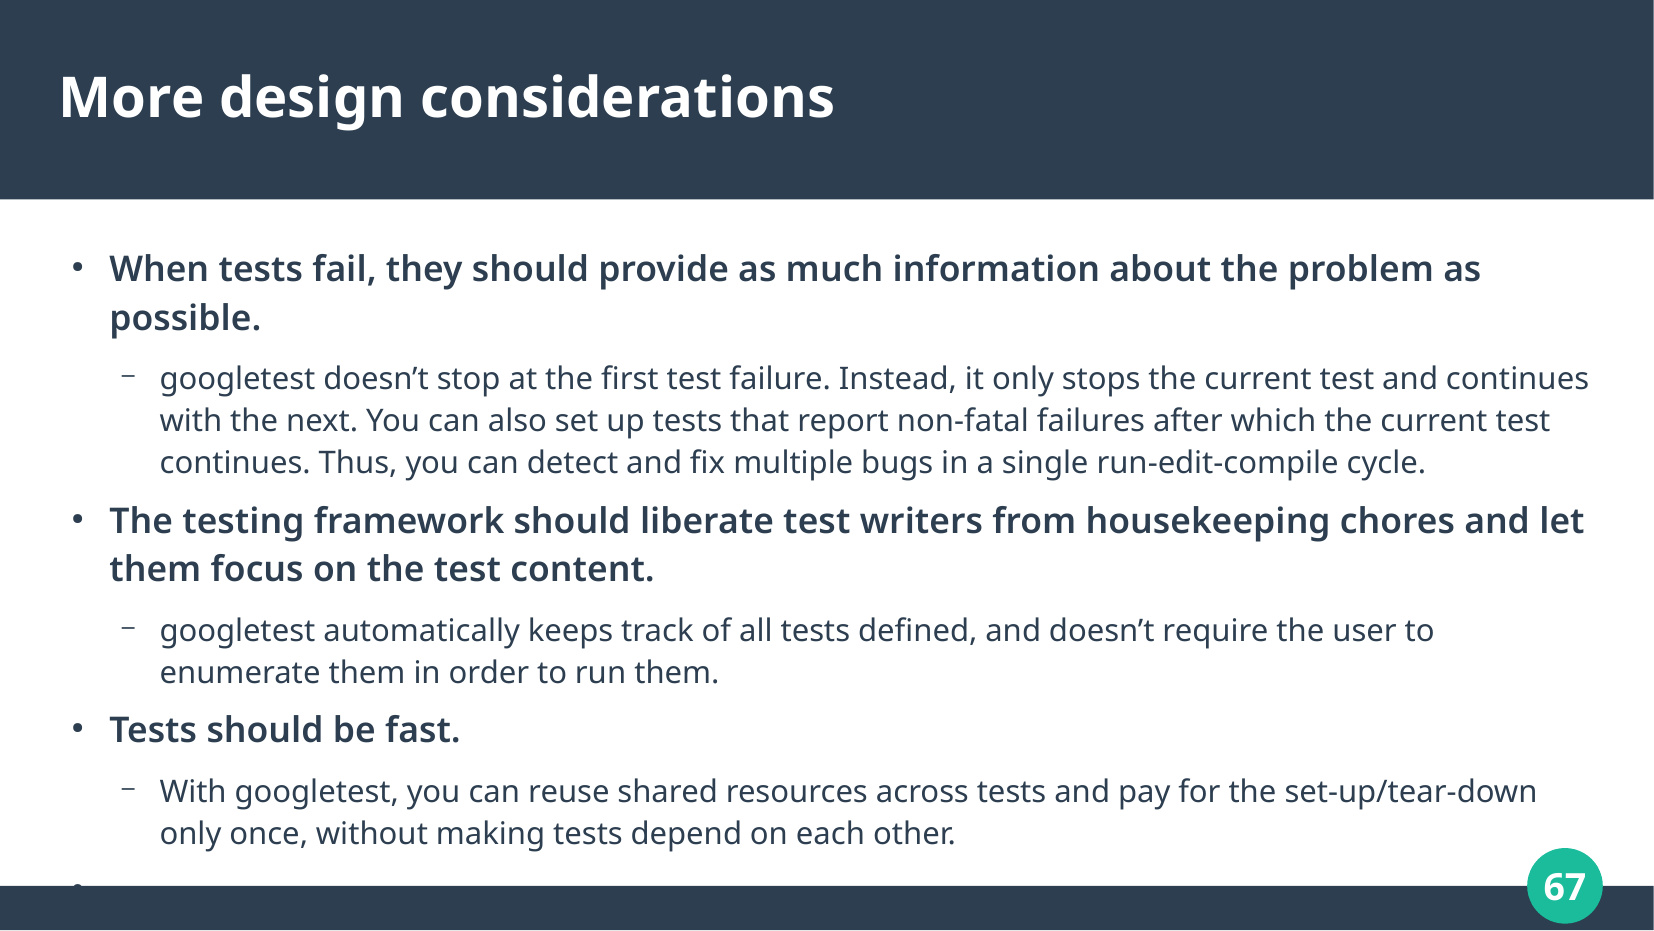

# More design considerations
When tests fail, they should provide as much information about the problem as possible.
googletest doesn’t stop at the first test failure. Instead, it only stops the current test and continues with the next. You can also set up tests that report non-fatal failures after which the current test continues. Thus, you can detect and fix multiple bugs in a single run-edit-compile cycle.
The testing framework should liberate test writers from housekeeping chores and let them focus on the test content.
googletest automatically keeps track of all tests defined, and doesn’t require the user to enumerate them in order to run them.
Tests should be fast.
With googletest, you can reuse shared resources across tests and pay for the set-up/tear-down only once, without making tests depend on each other.